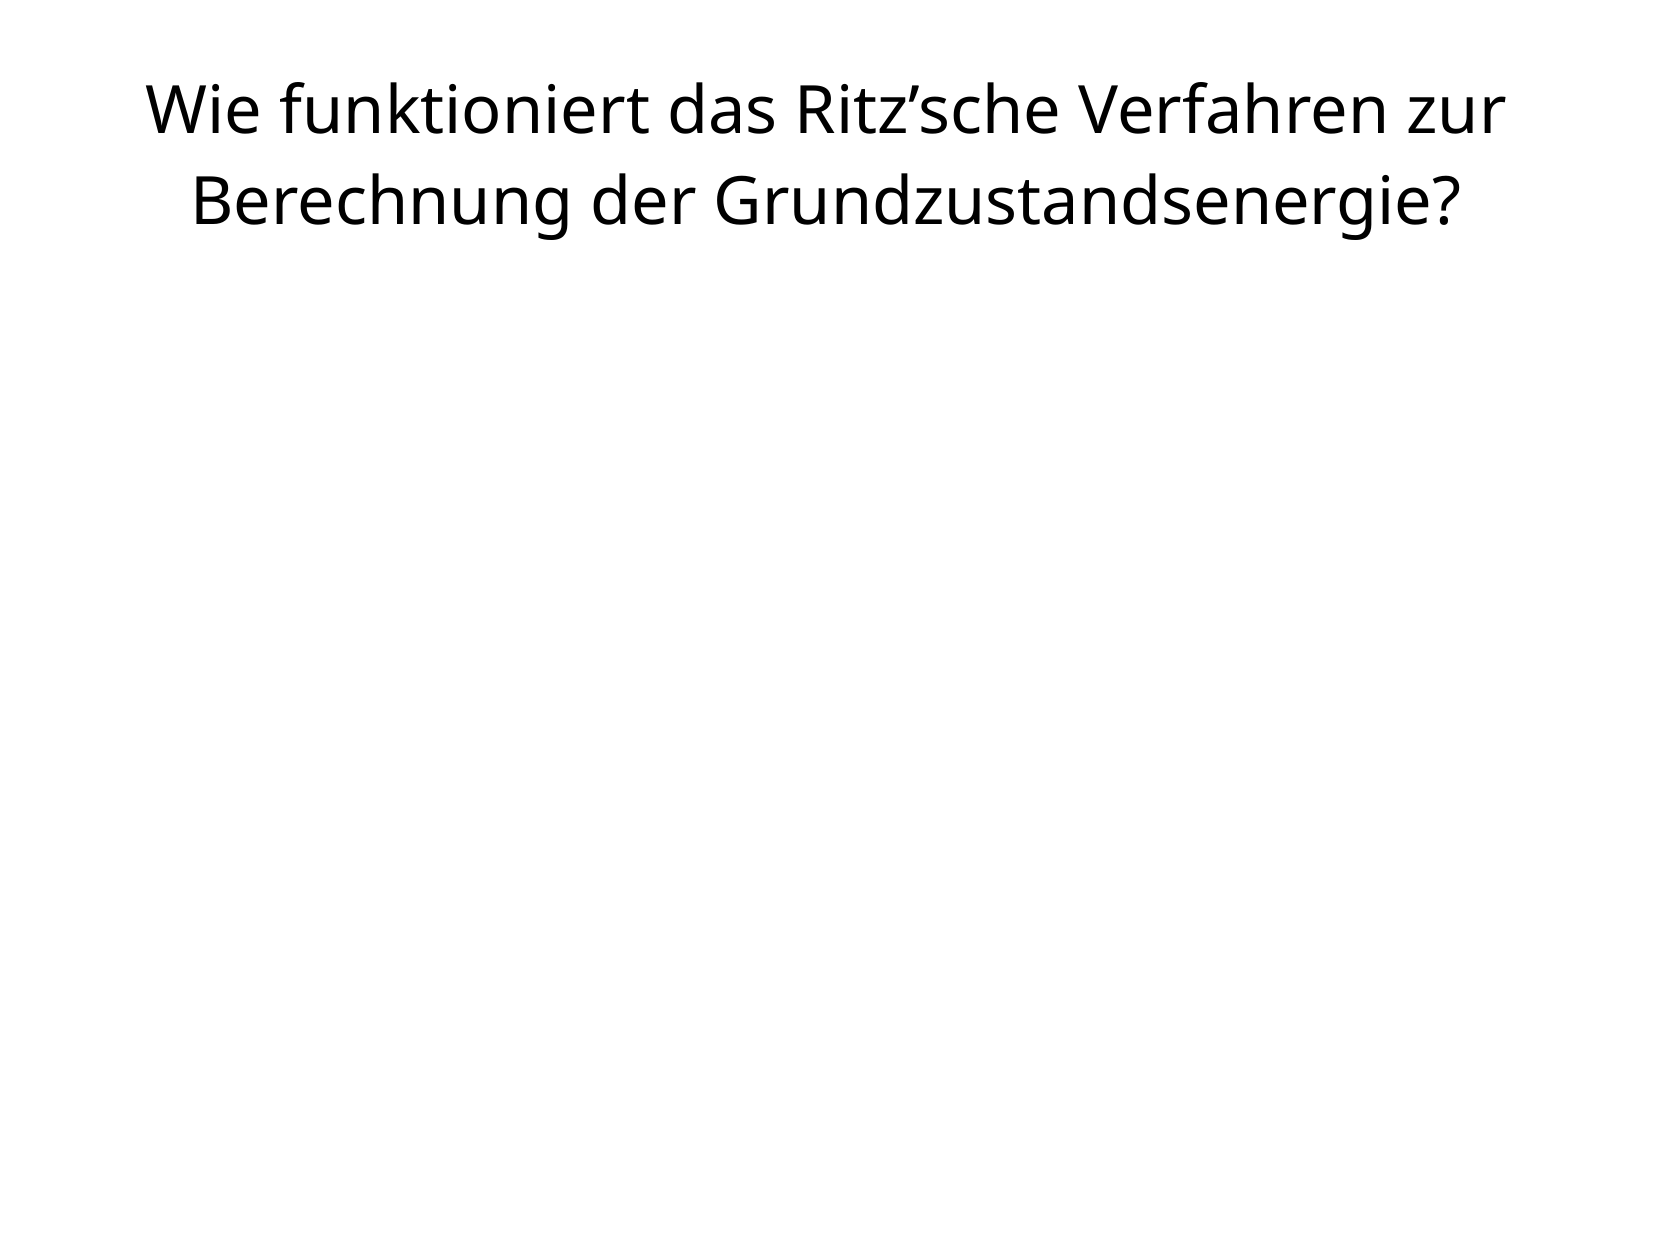

# Wie funktioniert das Ritz’sche Verfahren zur Berechnung der Grundzustandsenergie?